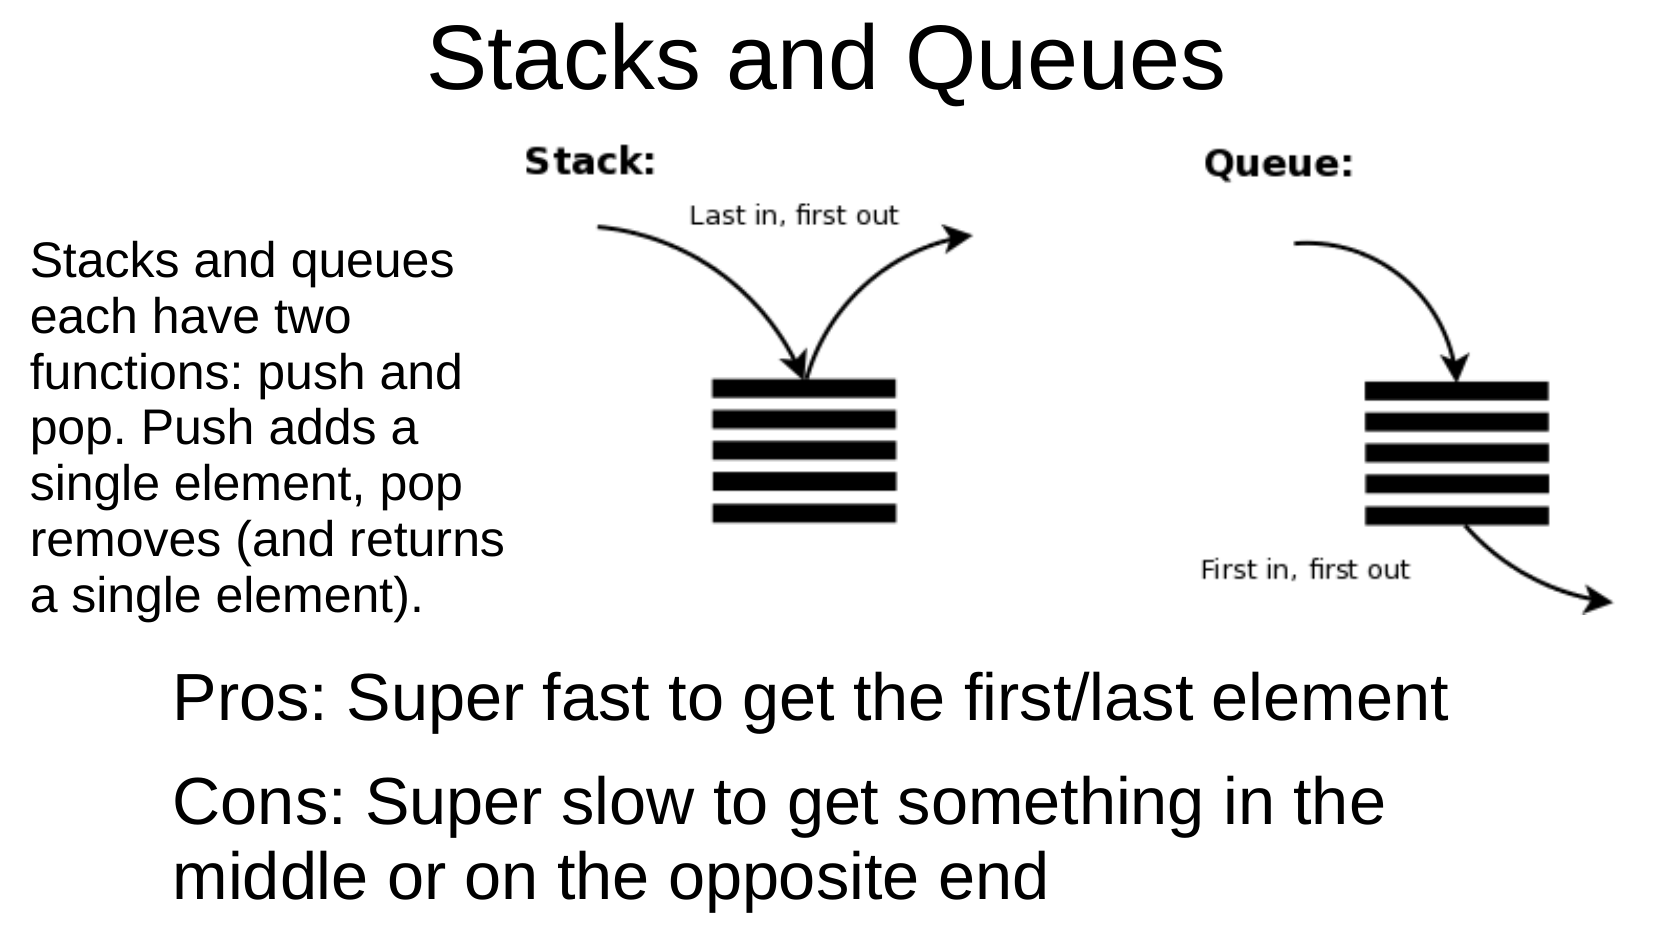

# Stacks and Queues
Stacks and queues each have two functions: push and pop. Push adds a single element, pop removes (and returns a single element).
Pros: Super fast to get the first/last element
Cons: Super slow to get something in the middle or on the opposite end